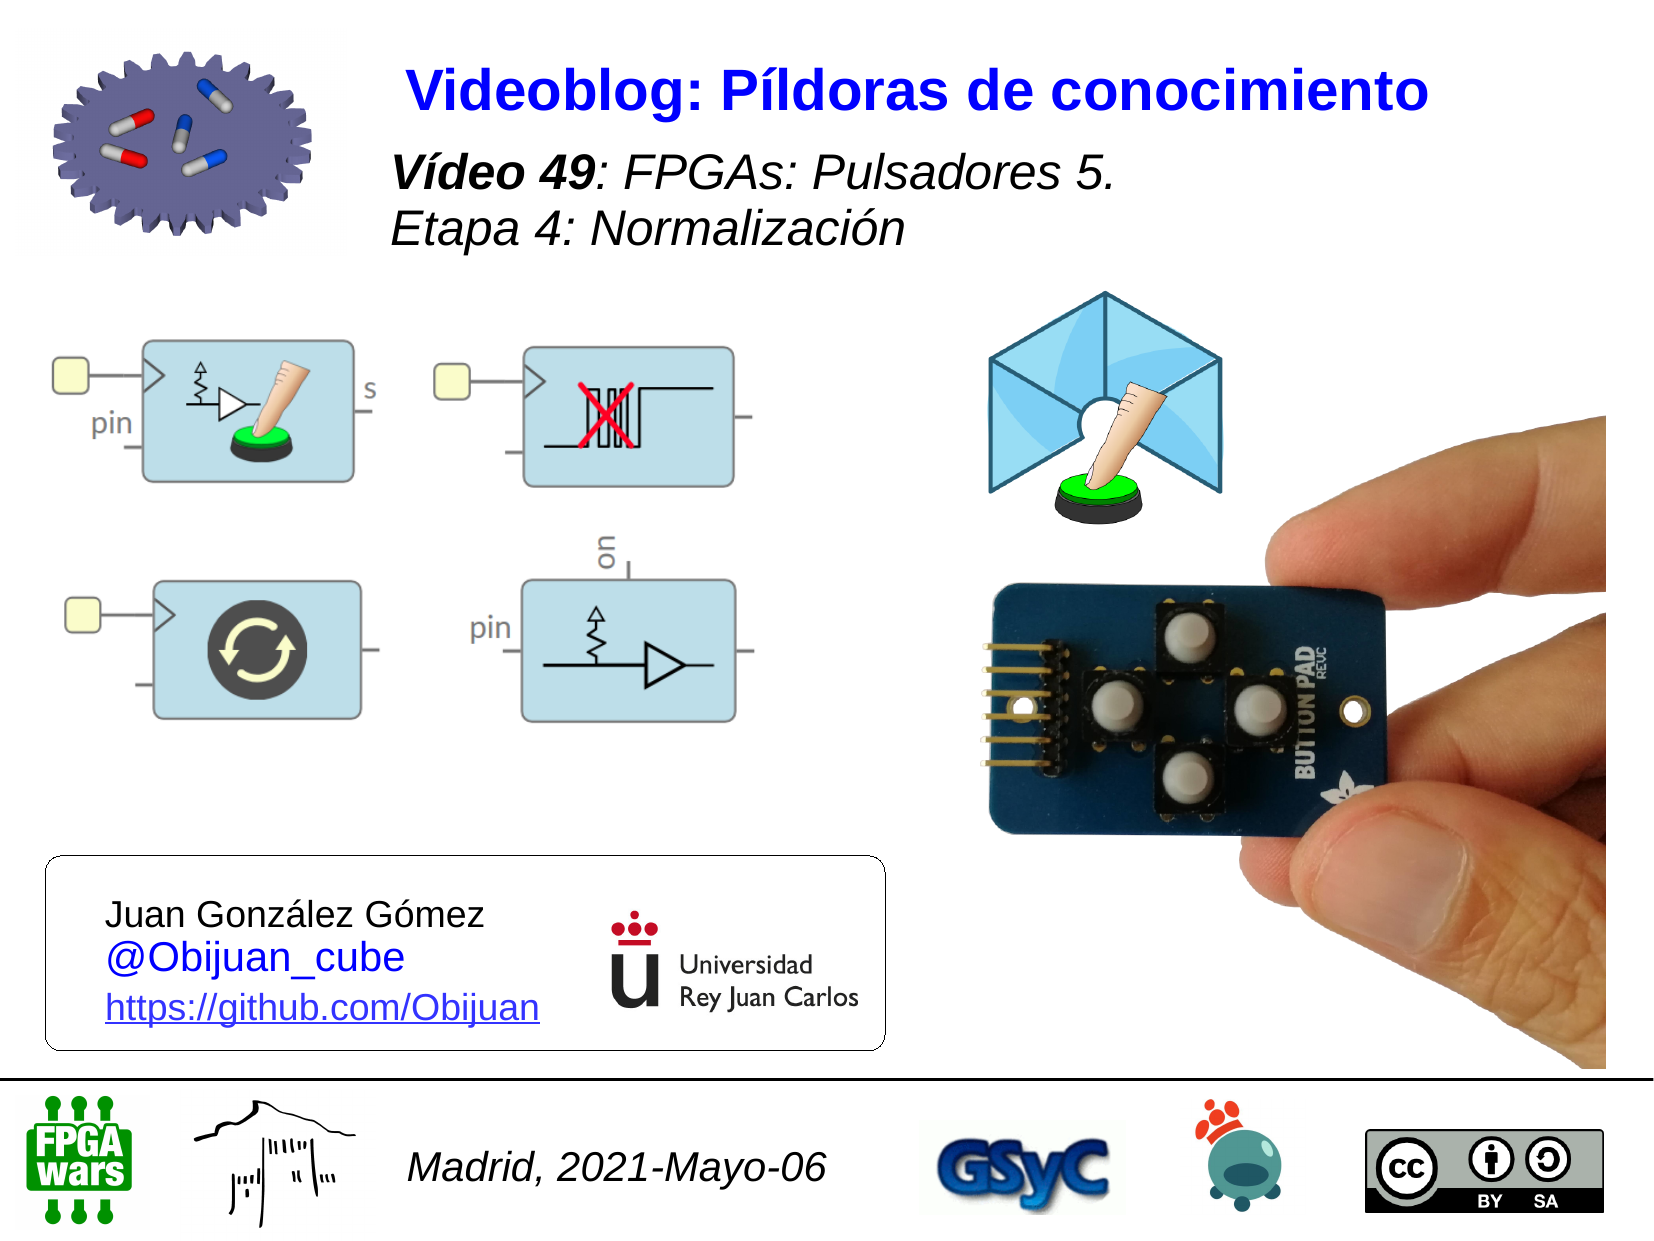

# Videoblog: Píldoras de conocimiento
Vídeo 49: FPGAs: Pulsadores 5.
Etapa 4: Normalización
Juan González Gómez
@Obijuan_cube
https://github.com/Obijuan
Madrid, 2021-Mayo-06